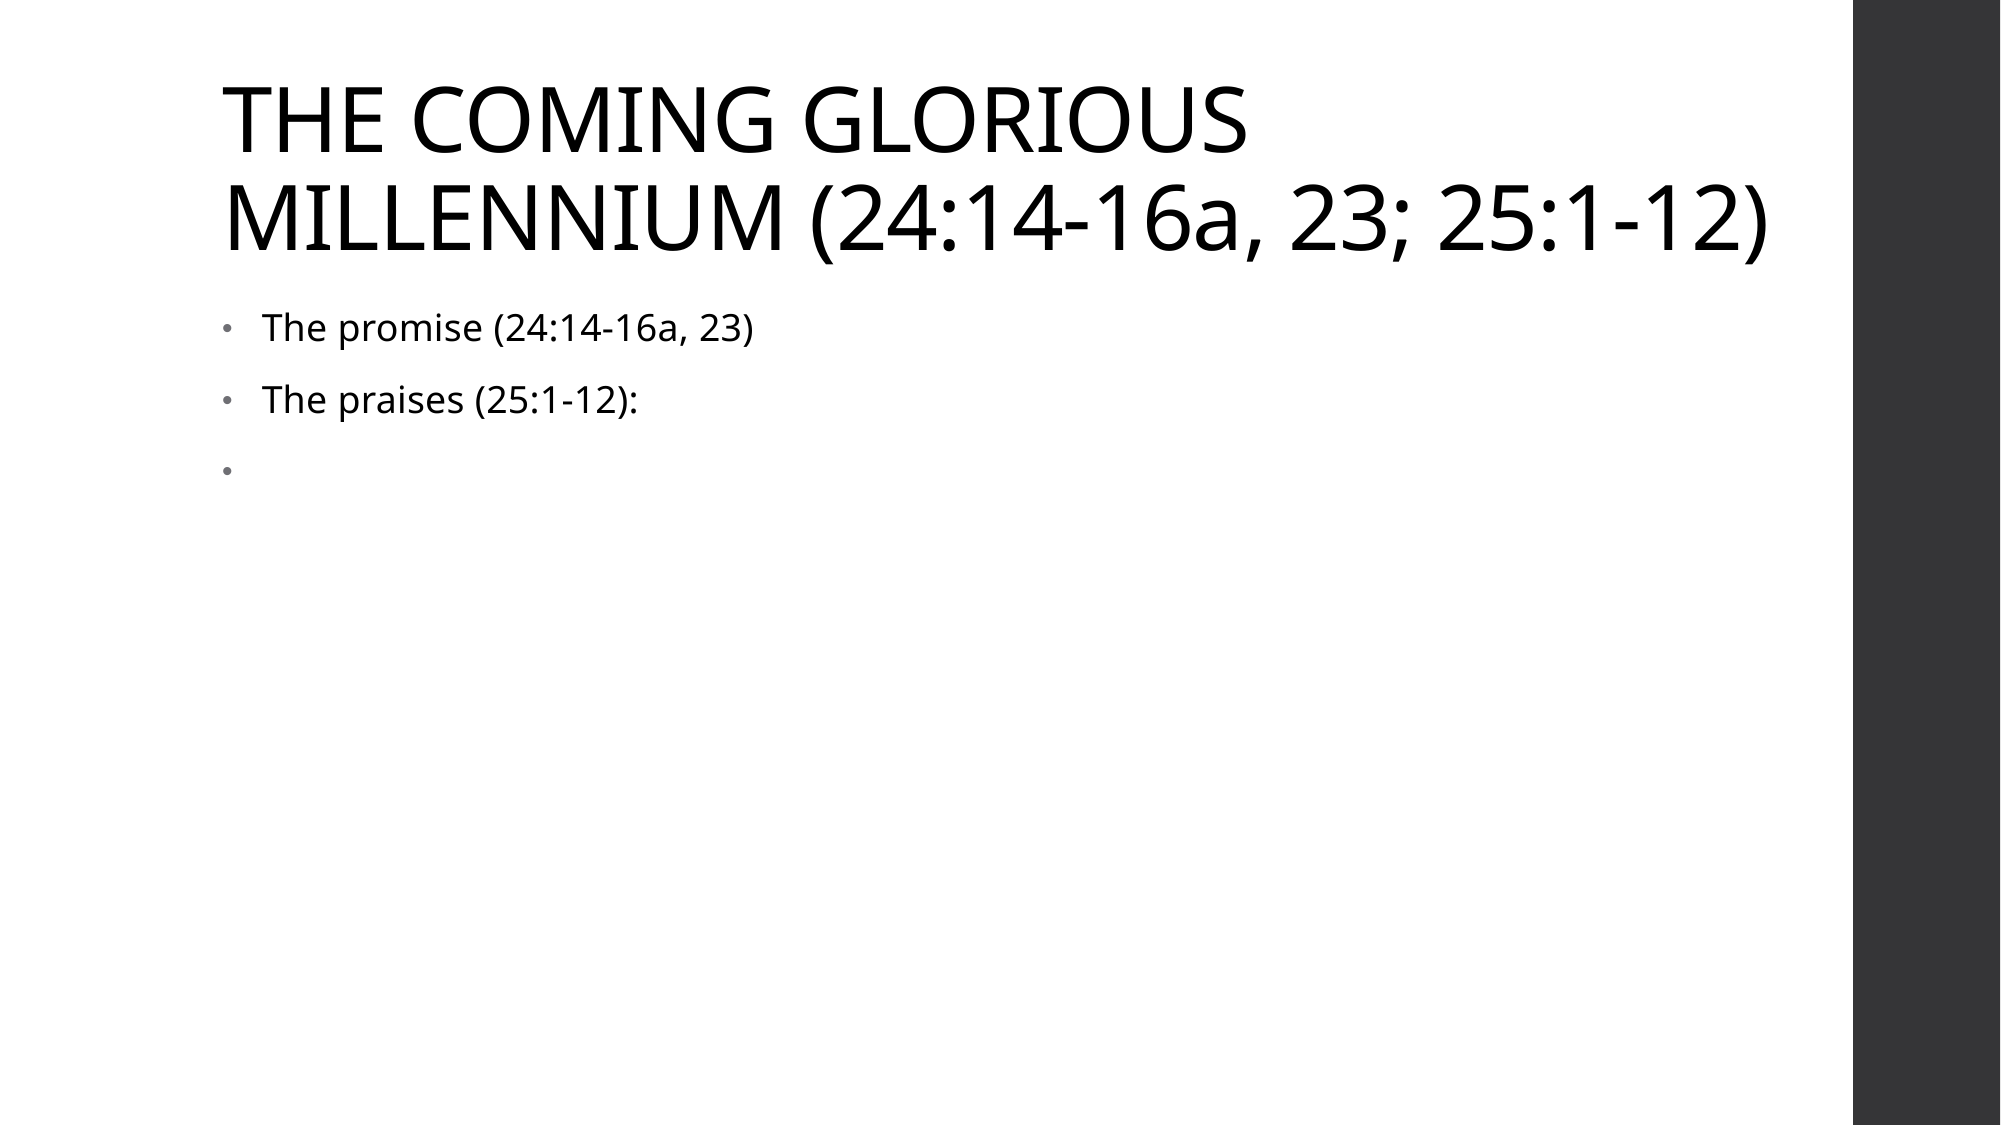

# THE COMING GLORIOUS MILLENNIUM (24:14-16a, 23; 25:1-12)
 The promise (24:14-16a, 23)
 The praises (25:1-12):